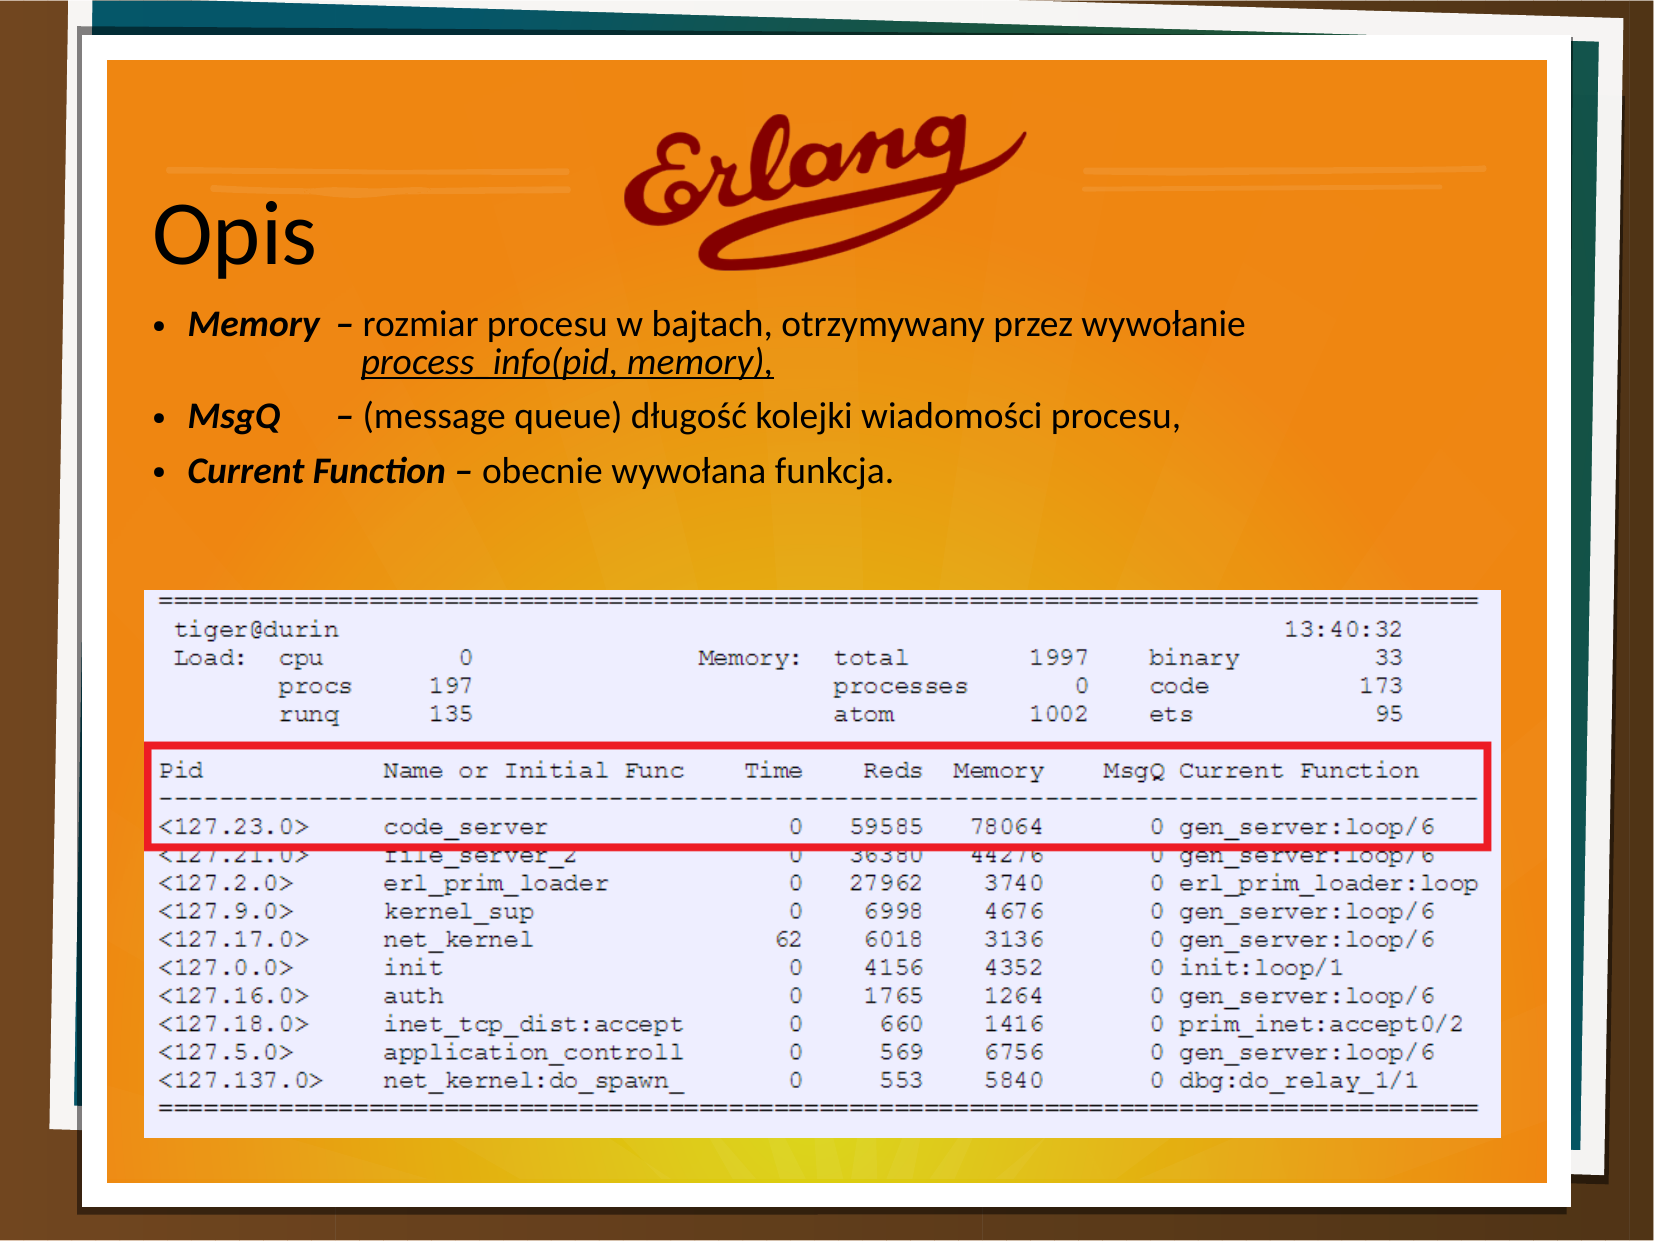

Opis
Memory 	– rozmiar procesu w bajtach, otrzymywany przez wywołanie 					 process_info(pid, memory),
MsgQ	– (message queue) długość kolejki wiadomości procesu,
Current Function – obecnie wywołana funkcja.